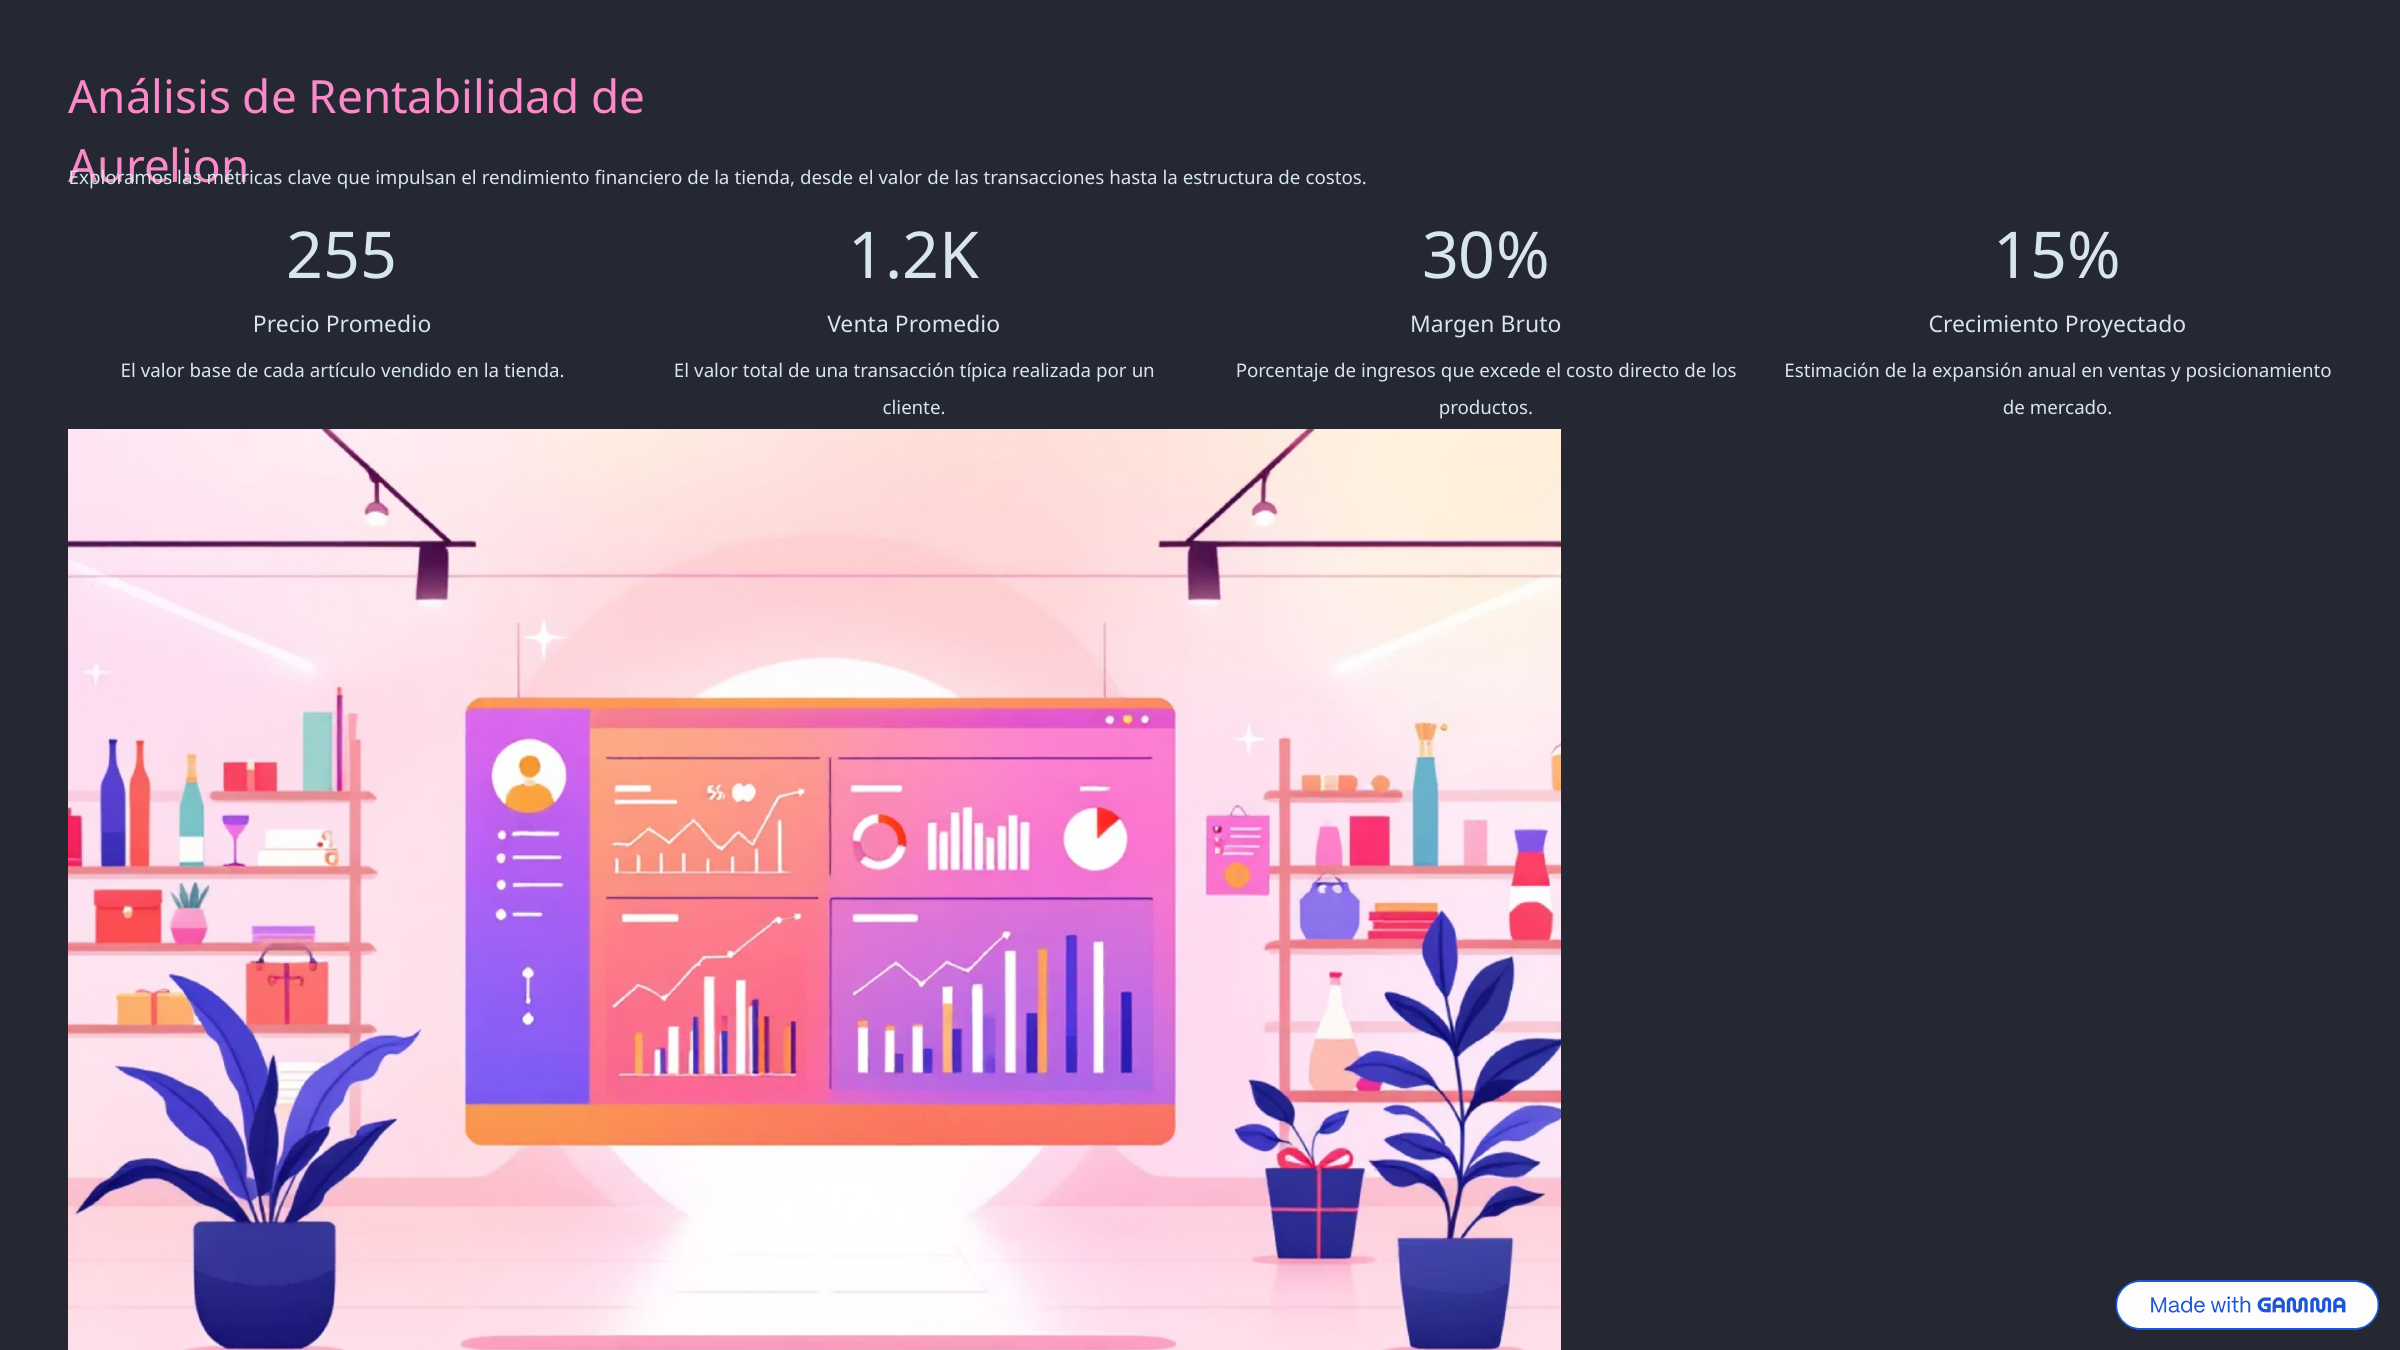

Análisis de Rentabilidad de Aurelion
Exploramos las métricas clave que impulsan el rendimiento financiero de la tienda, desde el valor de las transacciones hasta la estructura de costos.
255
1.2K
30%
15%
Precio Promedio
Venta Promedio
Margen Bruto
Crecimiento Proyectado
El valor base de cada artículo vendido en la tienda.
El valor total de una transacción típica realizada por un cliente.
Porcentaje de ingresos que excede el costo directo de los productos.
Estimación de la expansión anual en ventas y posicionamiento de mercado.